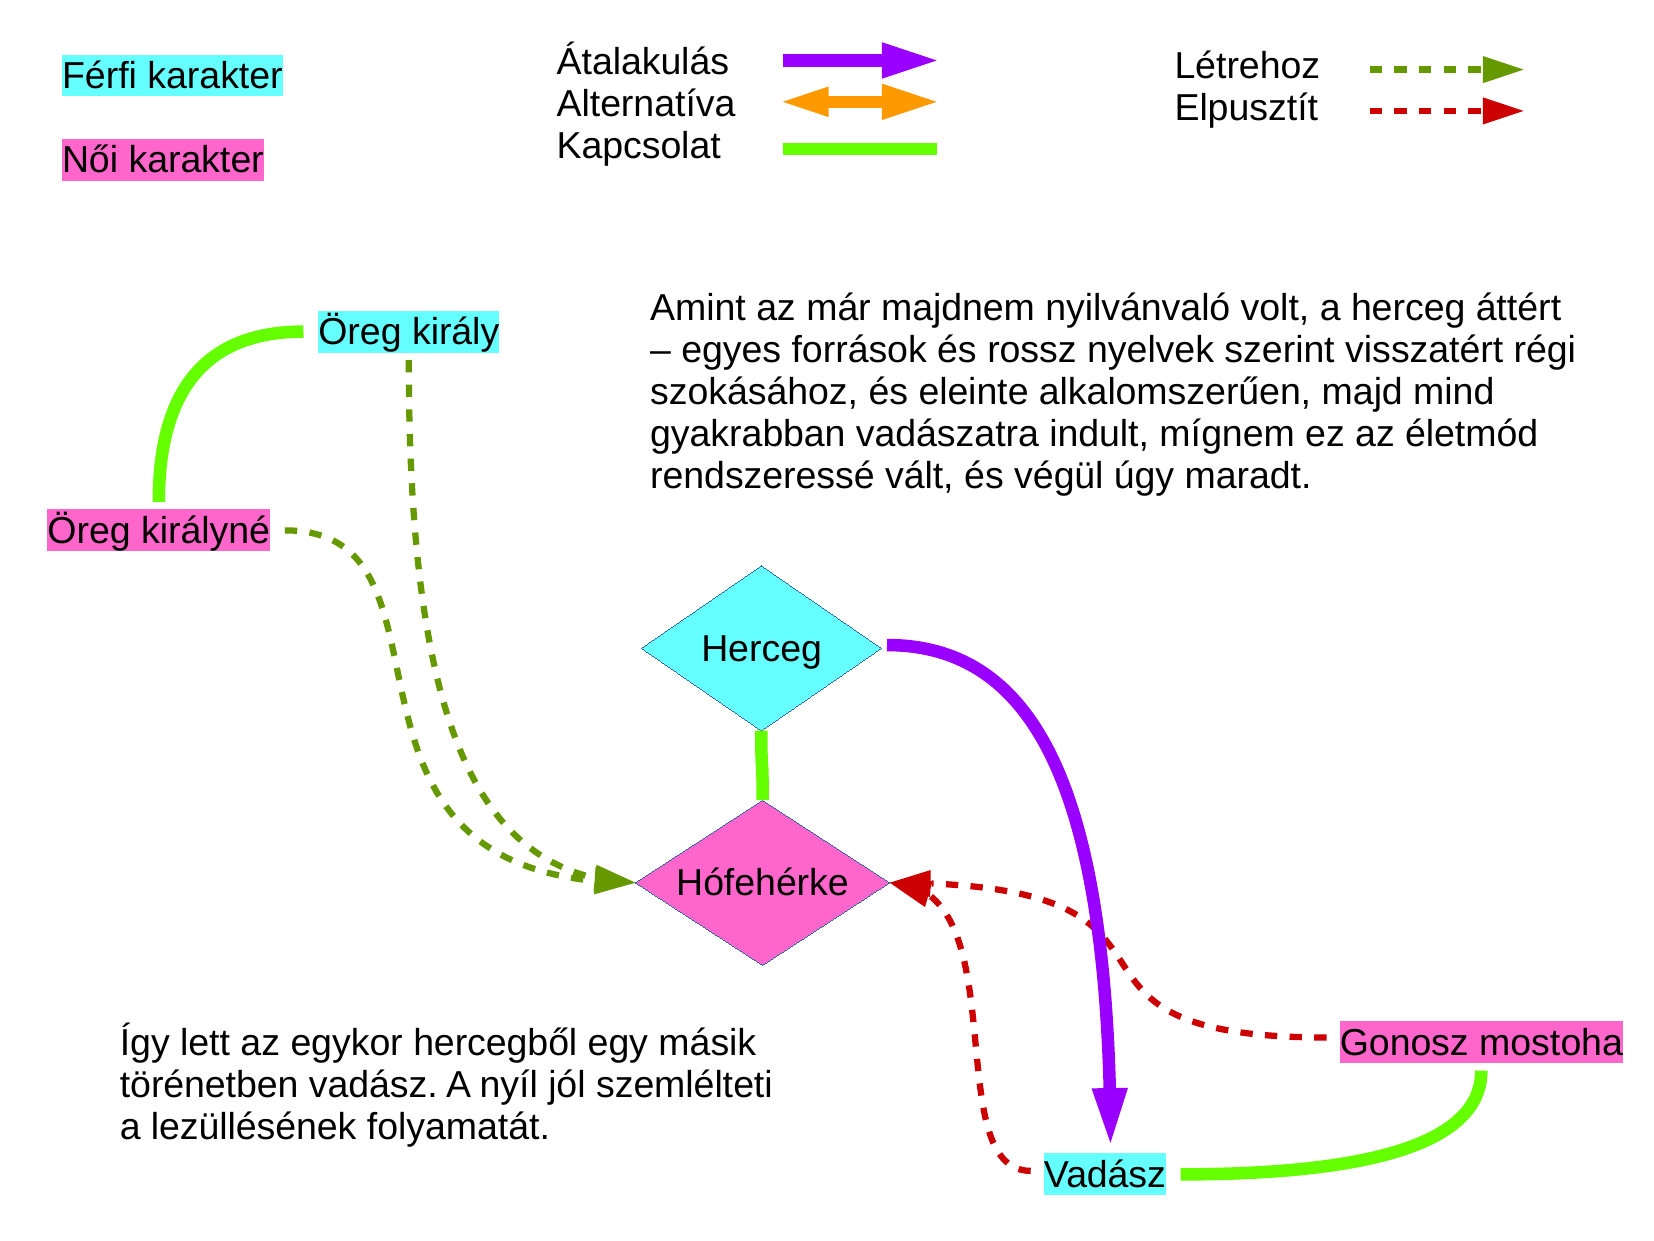

Átalakulás
Alternatíva
Kapcsolat
Létrehoz
Elpusztít
Férfi karakter
Női karakter
Amint az már majdnem nyilvánvaló volt, a herceg áttért – egyes források és rossz nyelvek szerint visszatért régi szokásához, és eleinte alkalomszerűen, majd mind gyakrabban vadászatra indult, mígnem ez az életmód rendszeressé vált, és végül úgy maradt.
Öreg király
Öreg királyné
Herceg
Hófehérke
Gonosz mostoha
Így lett az egykor hercegből egy másik törénetben vadász. A nyíl jól szemlélteti a lezüllésének folyamatát.
Vadász